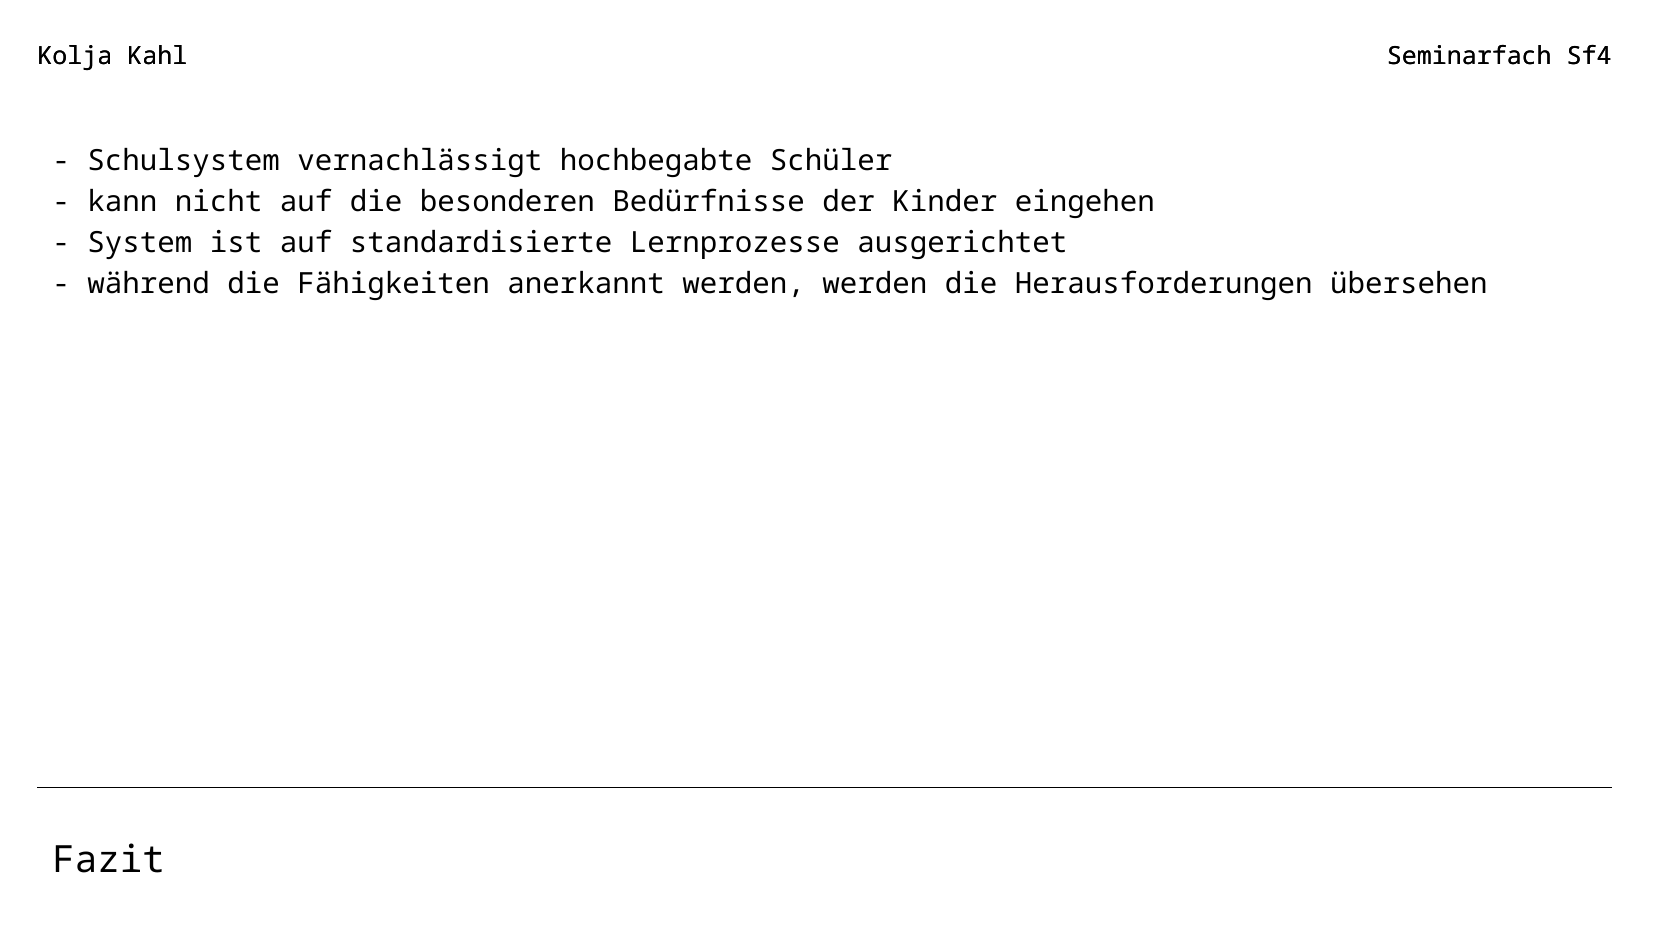

Kolja Kahl
Seminarfach Sf4
Kolja Kahl
Seminarfach Sf4
- Schulsystem vernachlässigt hochbegabte Schüler
- kann nicht auf die besonderen Bedürfnisse der Kinder eingehen
- System ist auf standardisierte Lernprozesse ausgerichtet
- während die Fähigkeiten anerkannt werden, werden die Herausforderungen übersehen
Fazit